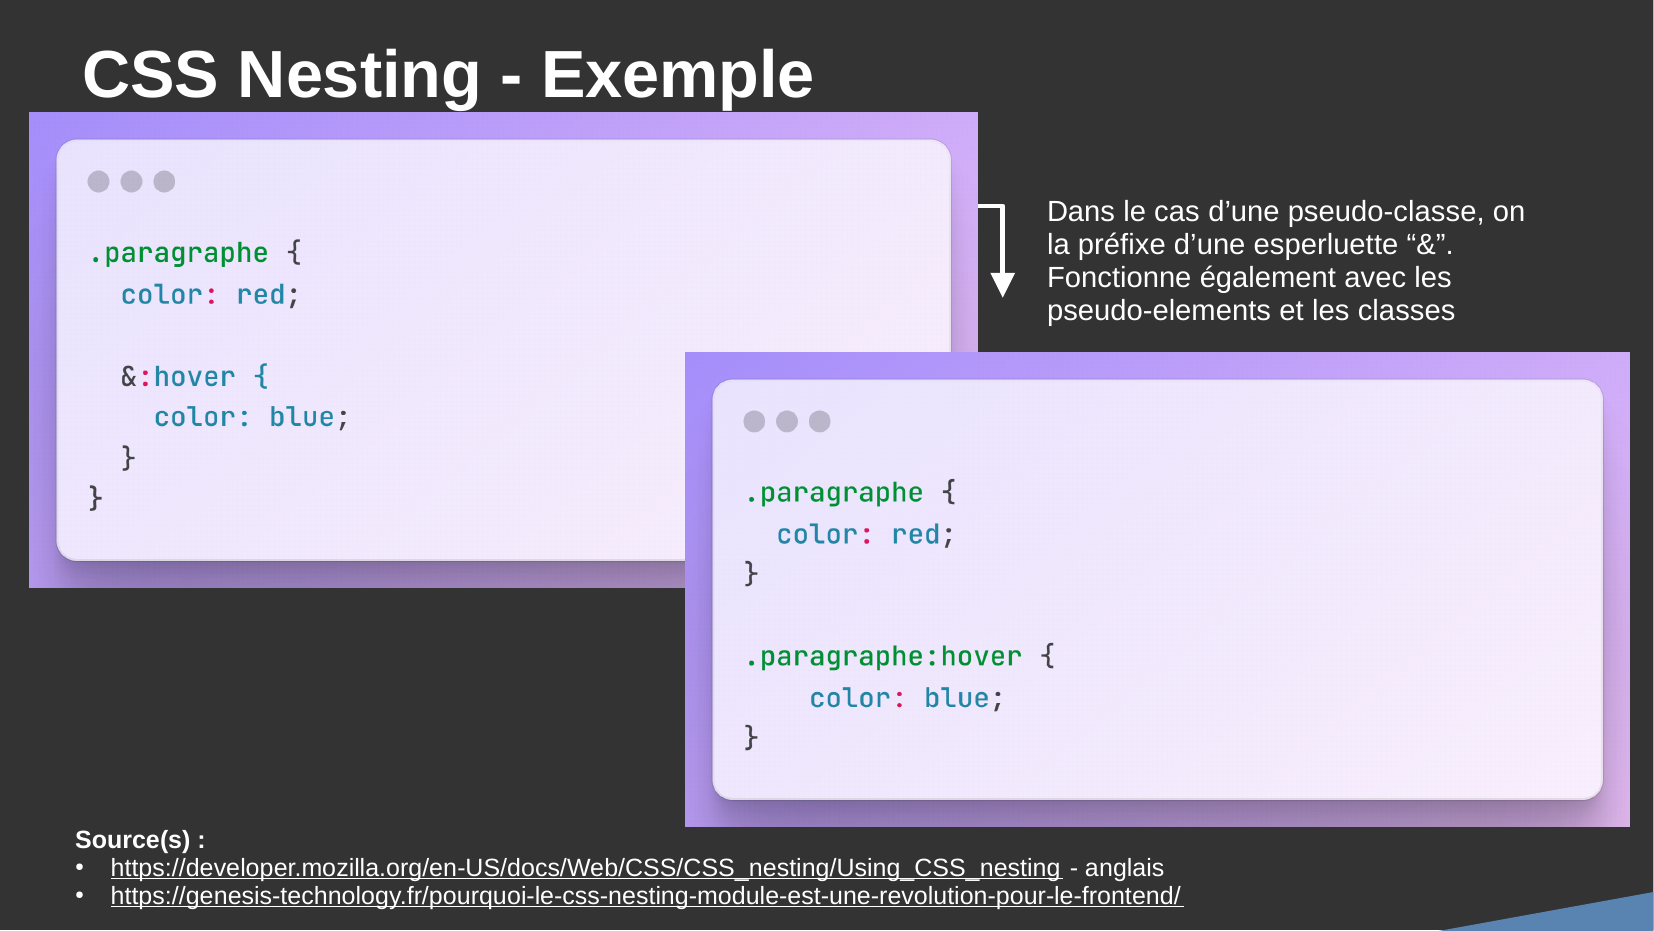

# CSS Nesting - Exemple
Dans le cas d’une pseudo-classe, on la préfixe d’une esperluette “&”.
Fonctionne également avec les pseudo-elements et les classes
Source(s) :
https://developer.mozilla.org/en-US/docs/Web/CSS/CSS_nesting/Using_CSS_nesting - anglais
https://genesis-technology.fr/pourquoi-le-css-nesting-module-est-une-revolution-pour-le-frontend/